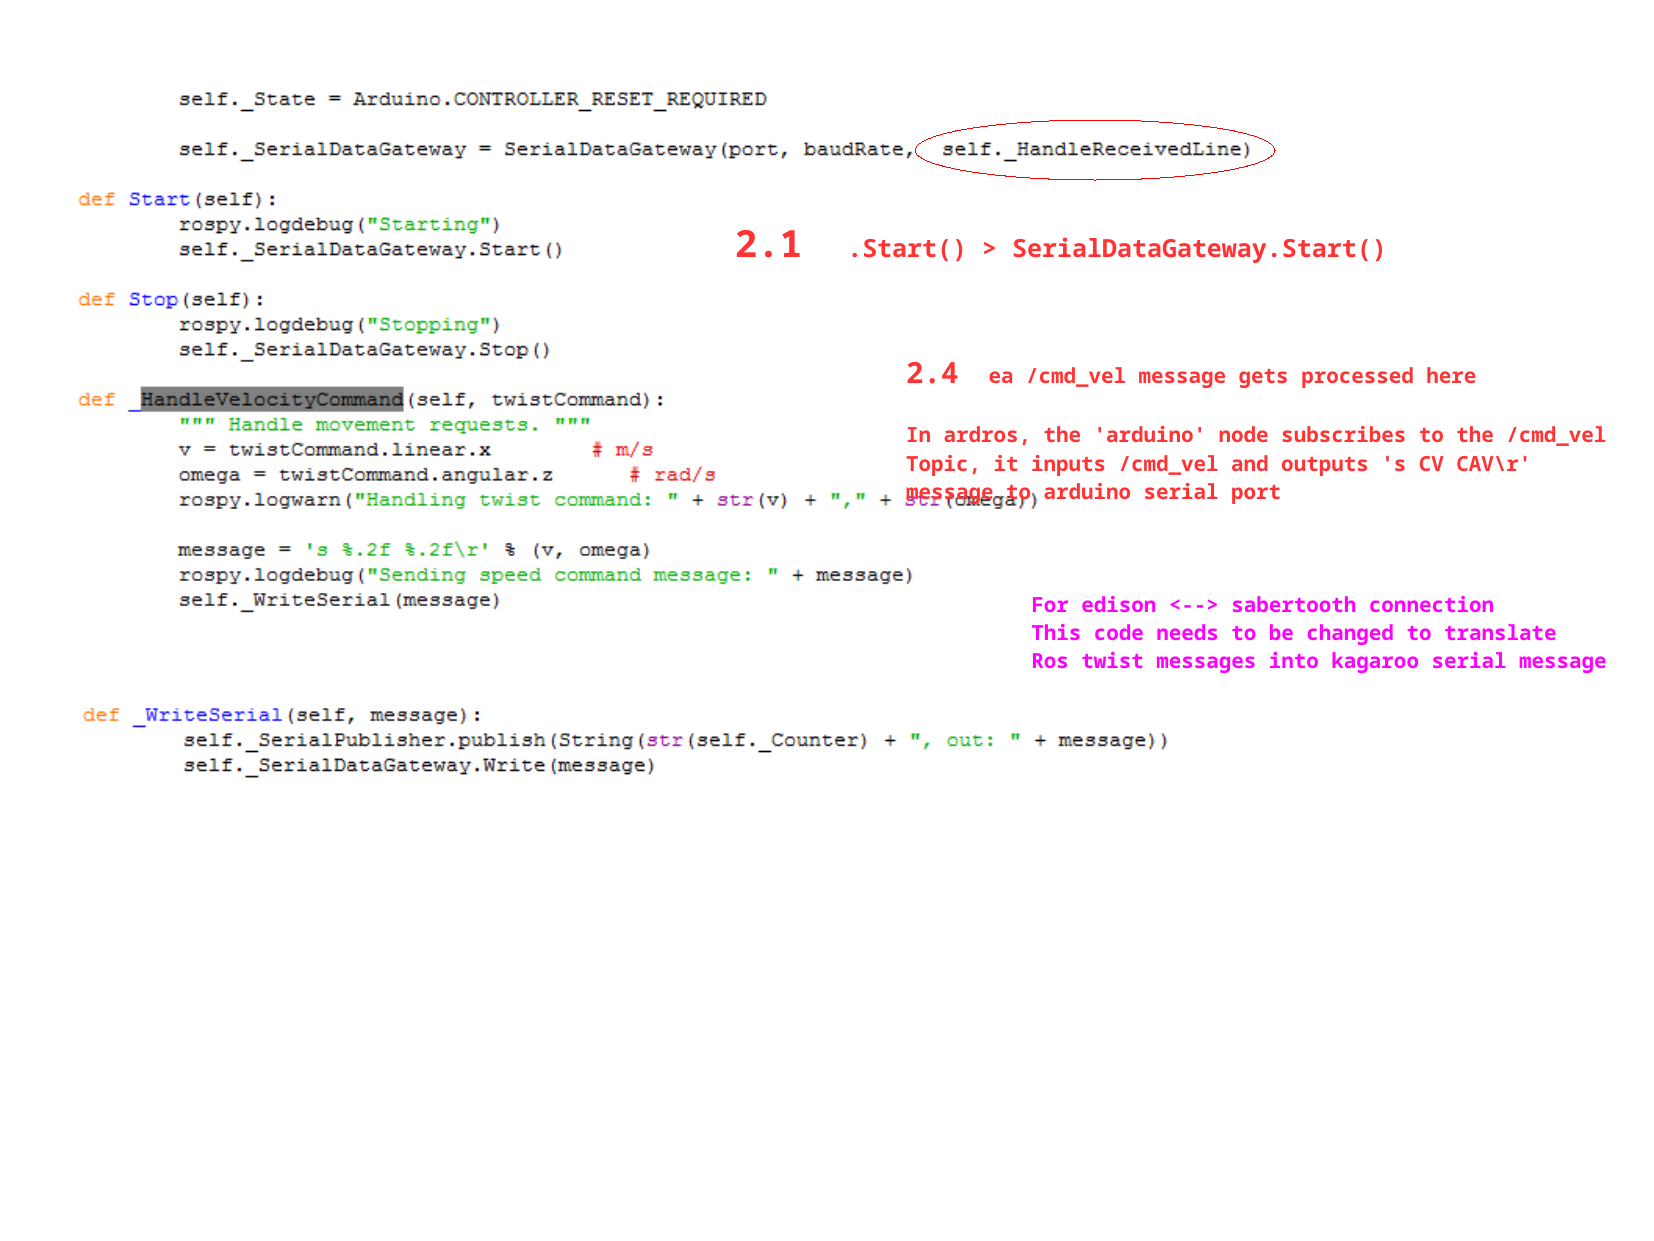

2.1 .Start() > SerialDataGateway.Start()
2.4 ea /cmd_vel message gets processed here
In ardros, the 'arduino' node subscribes to the /cmd_vel
Topic, it inputs /cmd_vel and outputs 's CV CAV\r'
message to arduino serial port
 For edison <--> sabertooth connection
 This code needs to be changed to translate
 Ros twist messages into kagaroo serial message